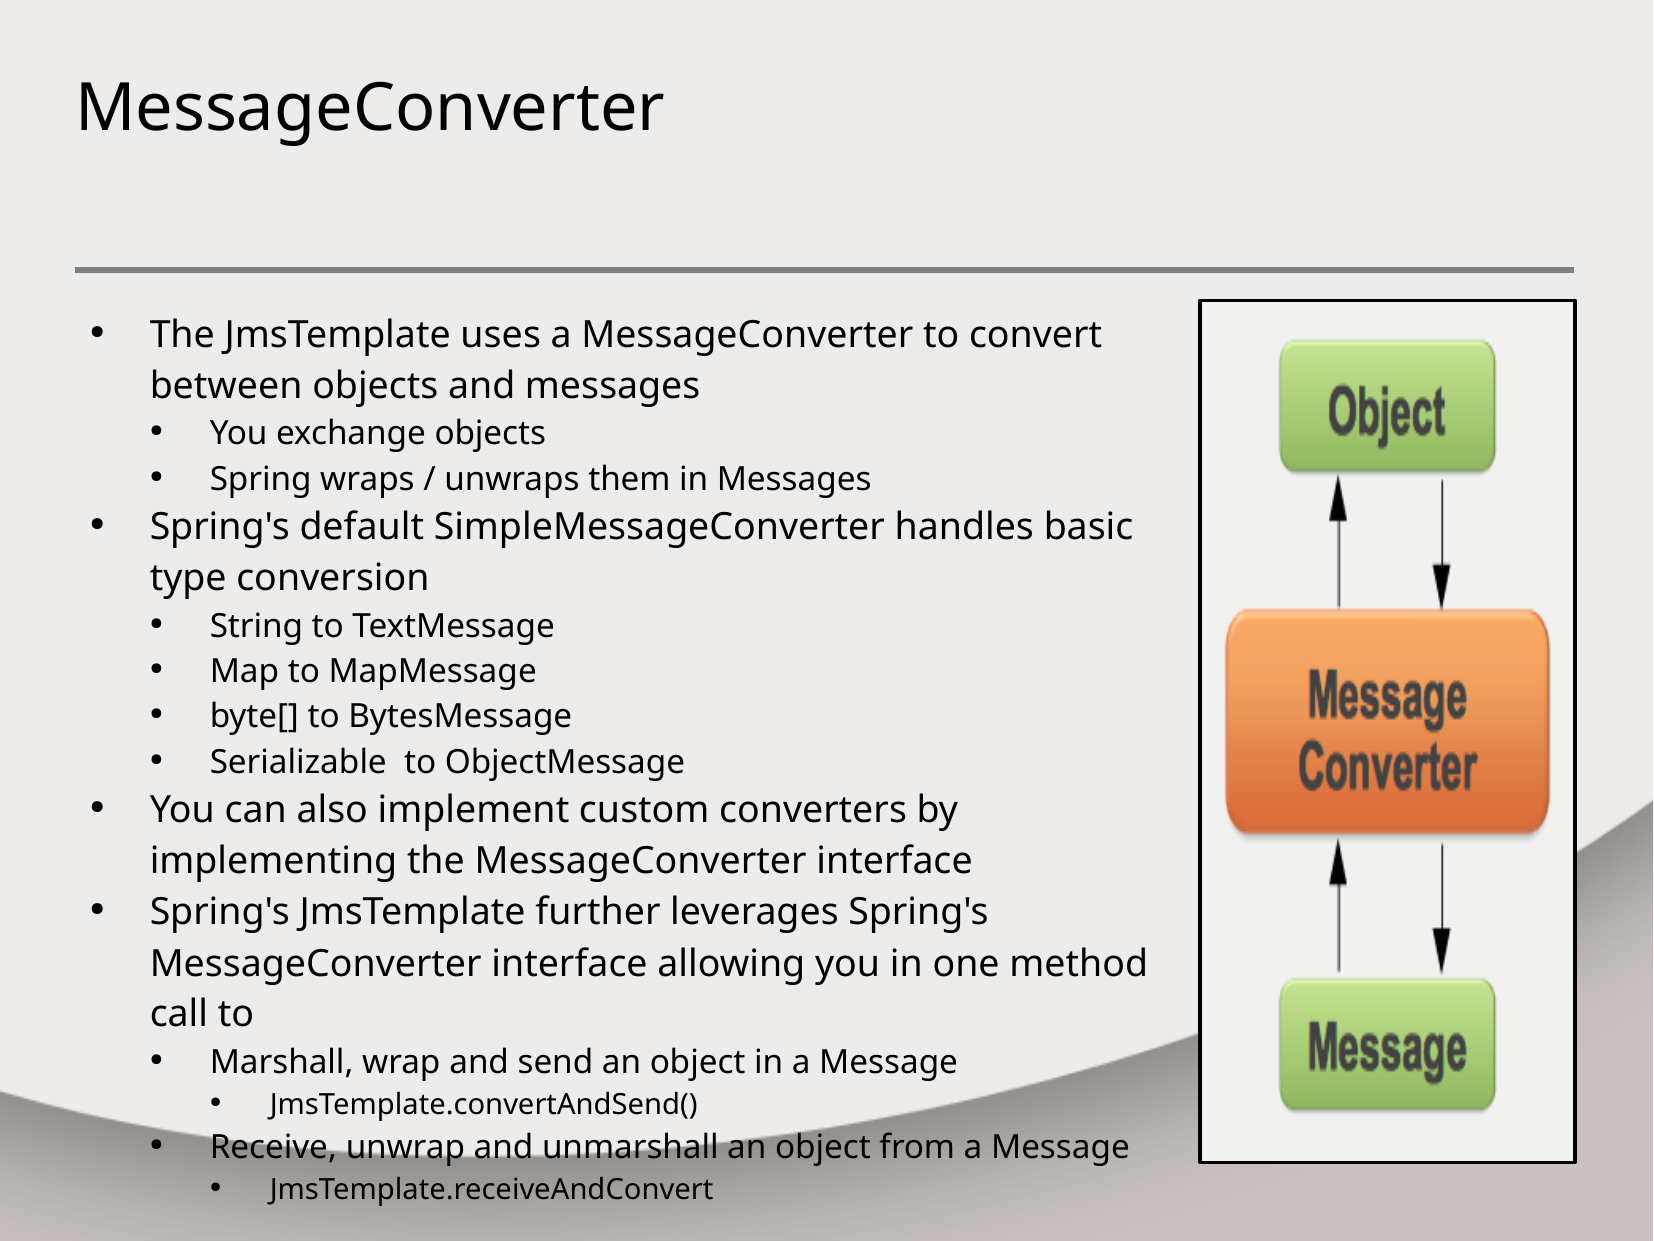

# MessageConverter
The JmsTemplate uses a MessageConverter to convert between objects and messages
You exchange objects
Spring wraps / unwraps them in Messages
Spring's default SimpleMessageConverter handles basic type conversion
String to TextMessage
Map to MapMessage
byte[] to BytesMessage
Serializable to ObjectMessage
You can also implement custom converters by implementing the MessageConverter interface
Spring's JmsTemplate further leverages Spring's MessageConverter interface allowing you in one method call to
Marshall, wrap and send an object in a Message
JmsTemplate.convertAndSend()
Receive, unwrap and unmarshall an object from a Message
JmsTemplate.receiveAndConvert